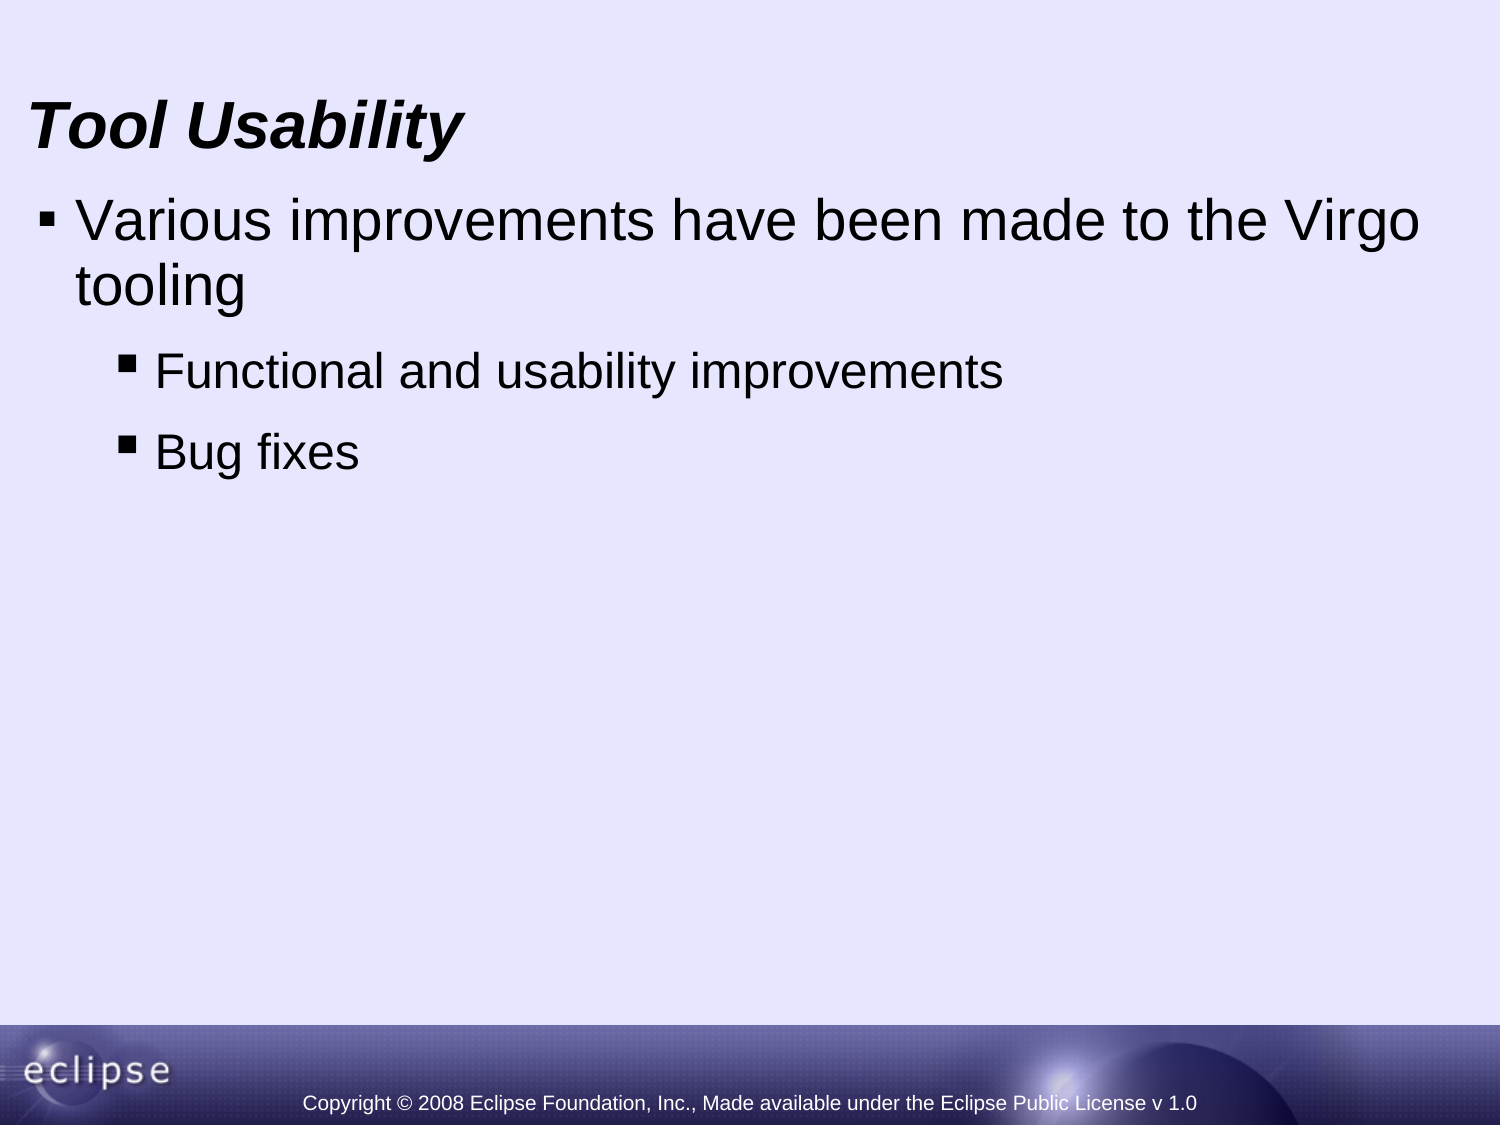

# Tool Usability
Various improvements have been made to the Virgo tooling
Functional and usability improvements
Bug fixes